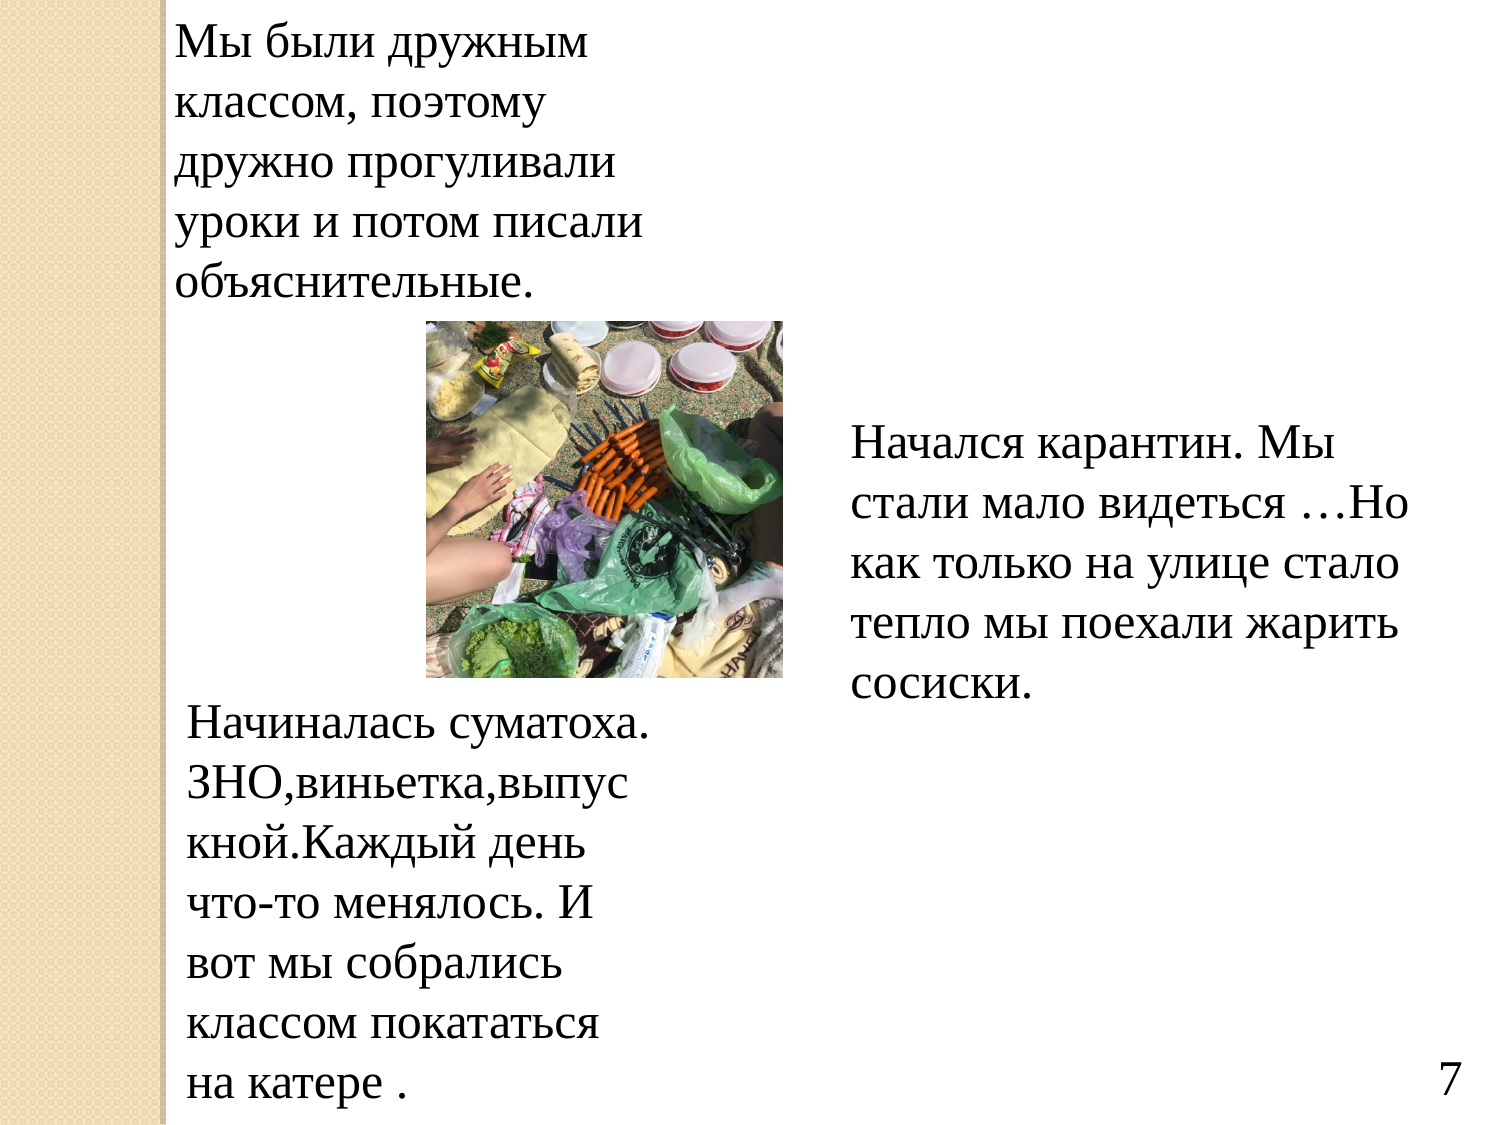

Мы были дружным классом, поэтому дружно прогуливали уроки и потом писали объяснительные.
Начался карантин. Мы стали мало видеться …Но как только на улице стало тепло мы поехали жарить сосиски.
Начиналась суматоха. ЗНО,виньетка,выпускной.Каждый день что-то менялось. И вот мы собрались классом покататься на катере .